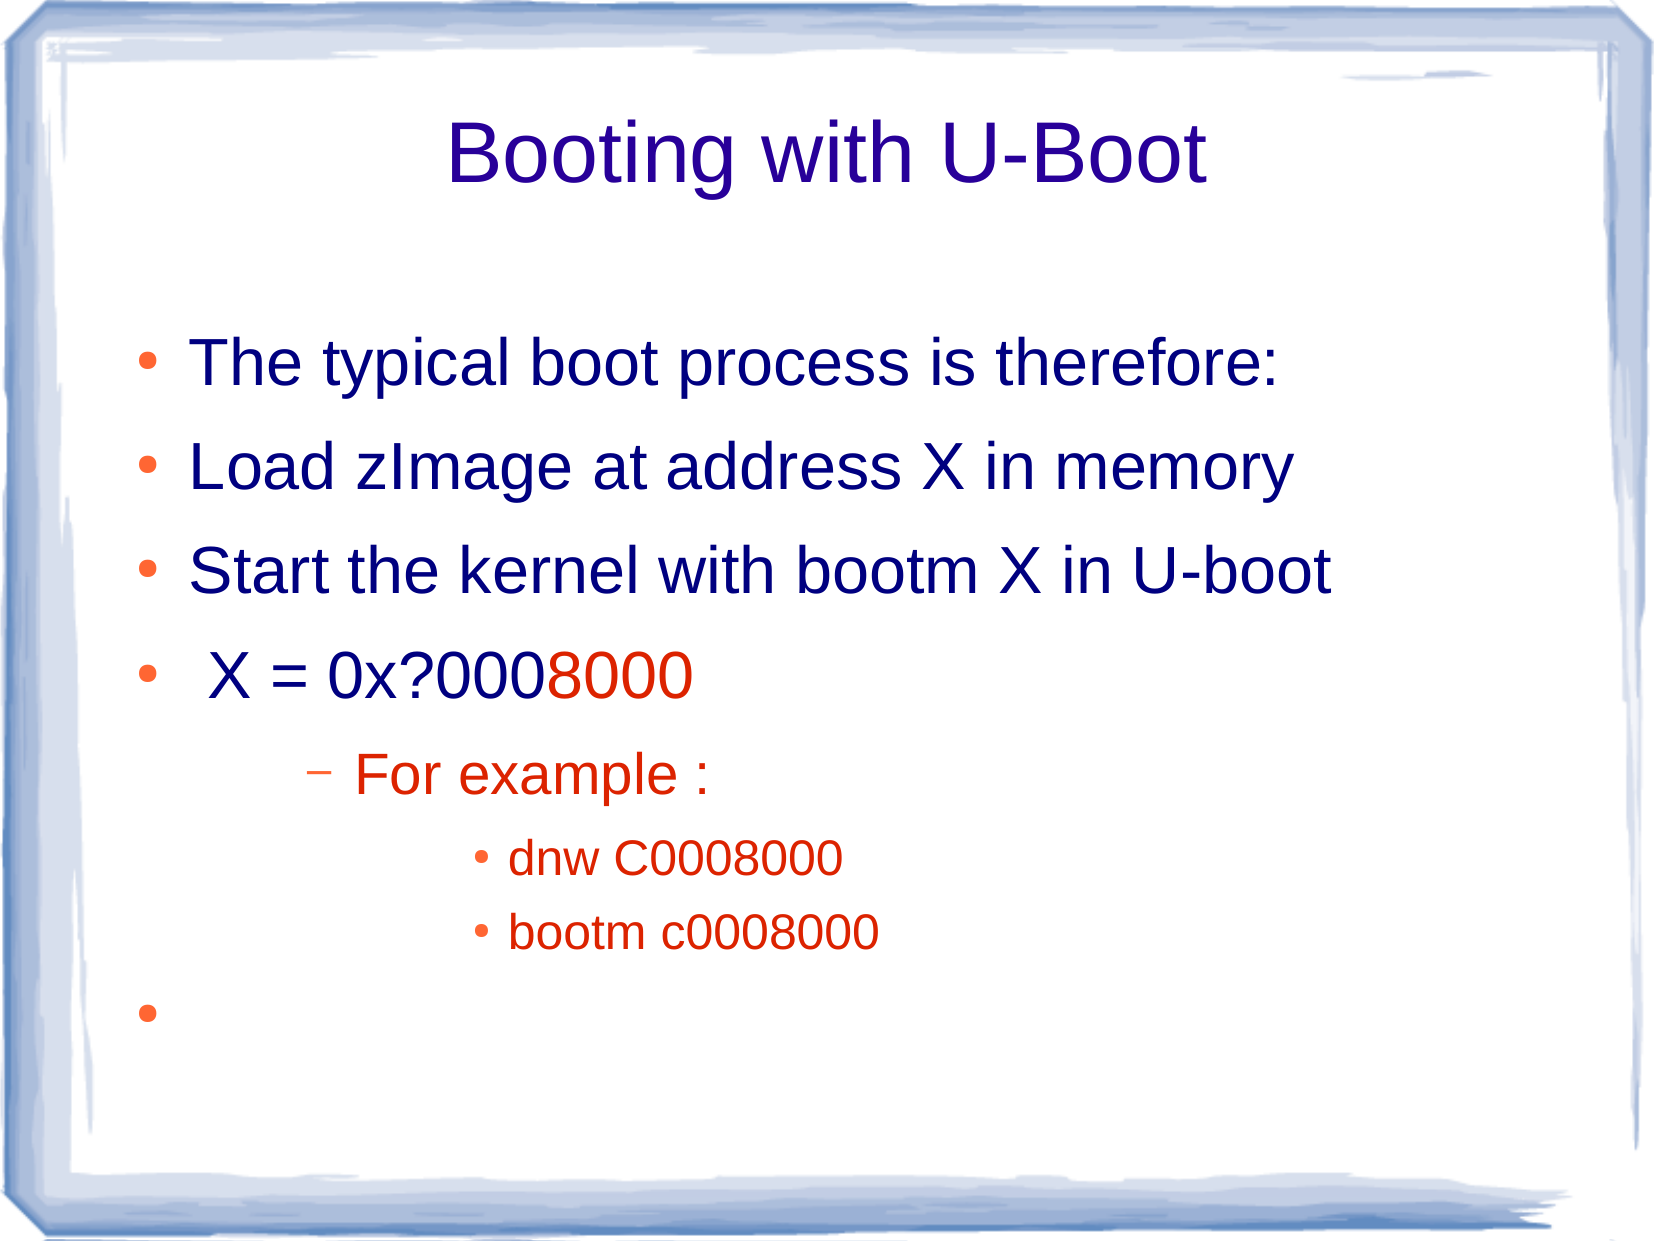

# Booting with U-Boot
The typical boot process is therefore:
Load zImage at address X in memory
Start the kernel with bootm X in U-boot
 X = 0x?0008000
For example :
dnw C0008000
bootm c0008000